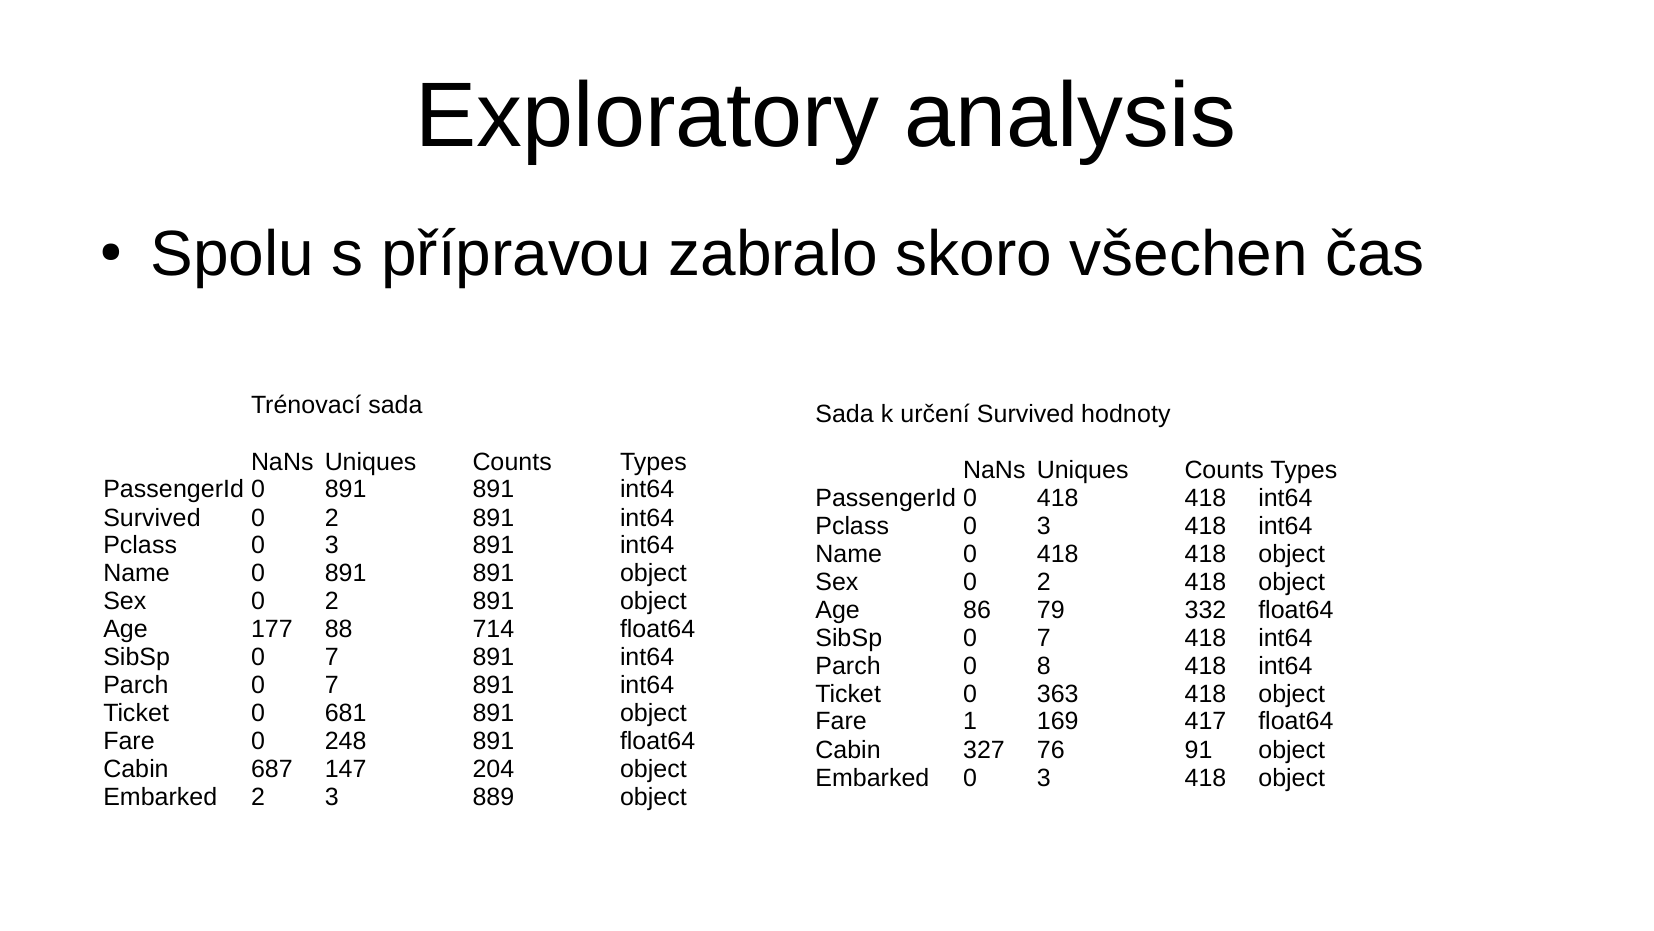

# Exploratory analysis
Spolu s přípravou zabralo skoro všechen čas
		Trénovací sada
		NaNs	Uniques	Counts	Types
PassengerId	0	891		891		int64
Survived	0	2		891		int64
Pclass		0	3		891		int64
Name		0	891		891		object
Sex		0	2		891		object
Age		177	88		714		float64
SibSp		0	7		891		int64
Parch		0	7		891		int64
Ticket		0	681		891		object
Fare		0	248		891		float64
Cabin		687	147		204		object
Embarked	2	3		889		object
Sada k určení Survived hodnoty
		NaNs	Uniques	Counts Types
PassengerId	0	418		418	int64
Pclass		0	3		418	int64
Name		0	418		418	object
Sex		0	2		418	object
Age		86	79		332	float64
SibSp		0	7		418	int64
Parch		0	8		418	int64
Ticket		0	363		418	object
Fare		1	169		417	float64
Cabin		327	76		91	object
Embarked	0	3		418	object